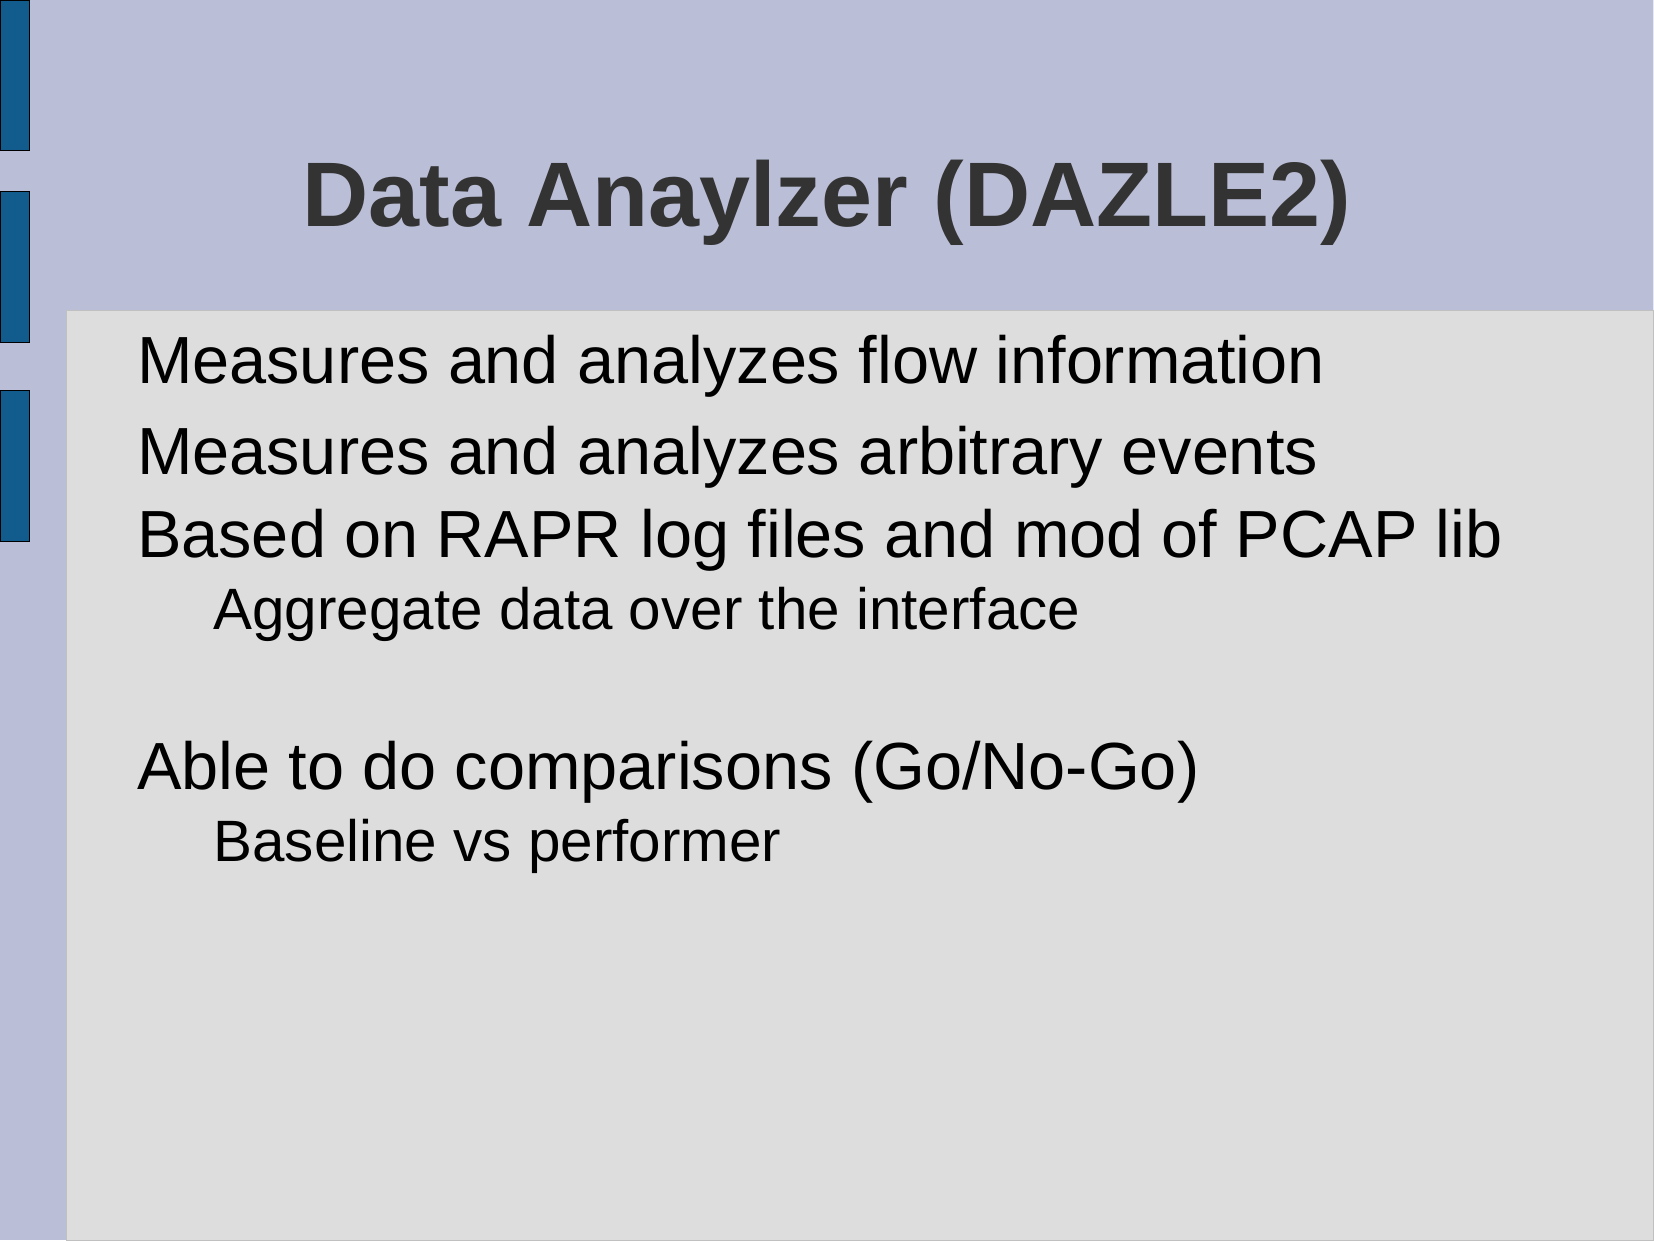

# Data Anaylzer (DAZLE2)
Measures and analyzes flow information
Measures and analyzes arbitrary events
Based on RAPR log files and mod of PCAP lib
Aggregate data over the interface
Able to do comparisons (Go/No-Go)
Baseline vs performer